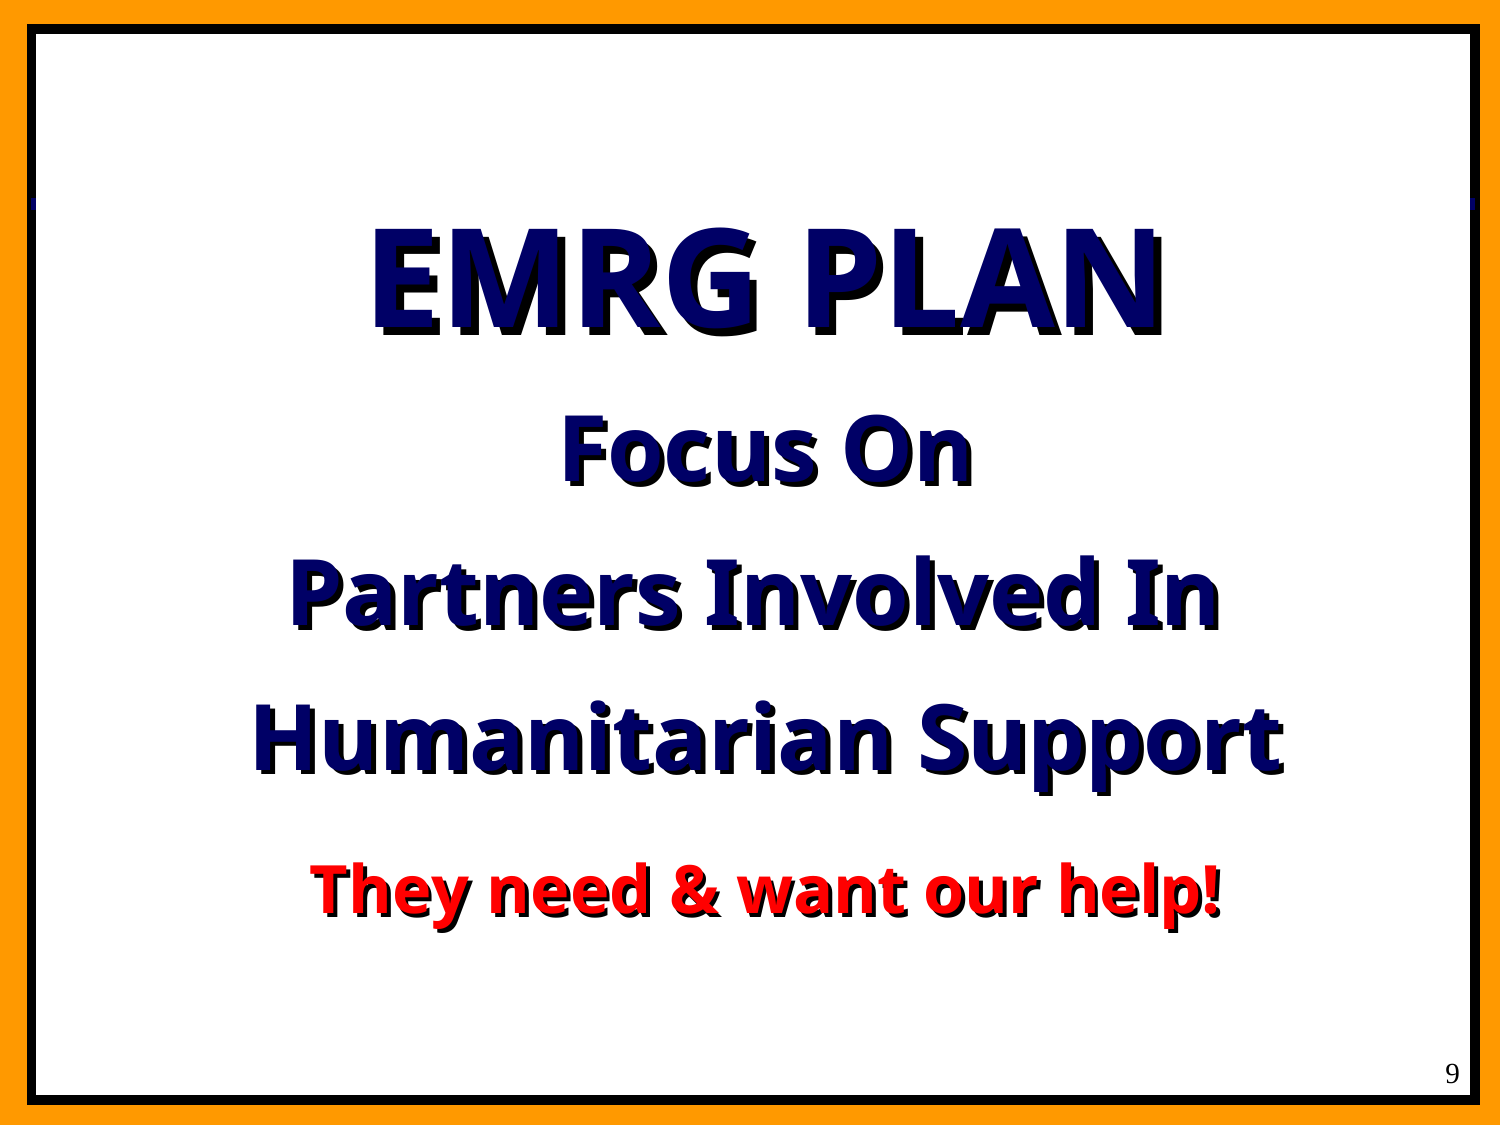

EMRG PLAN
Focus On
Partners Involved In
Humanitarian Support
They need & want our help!
9